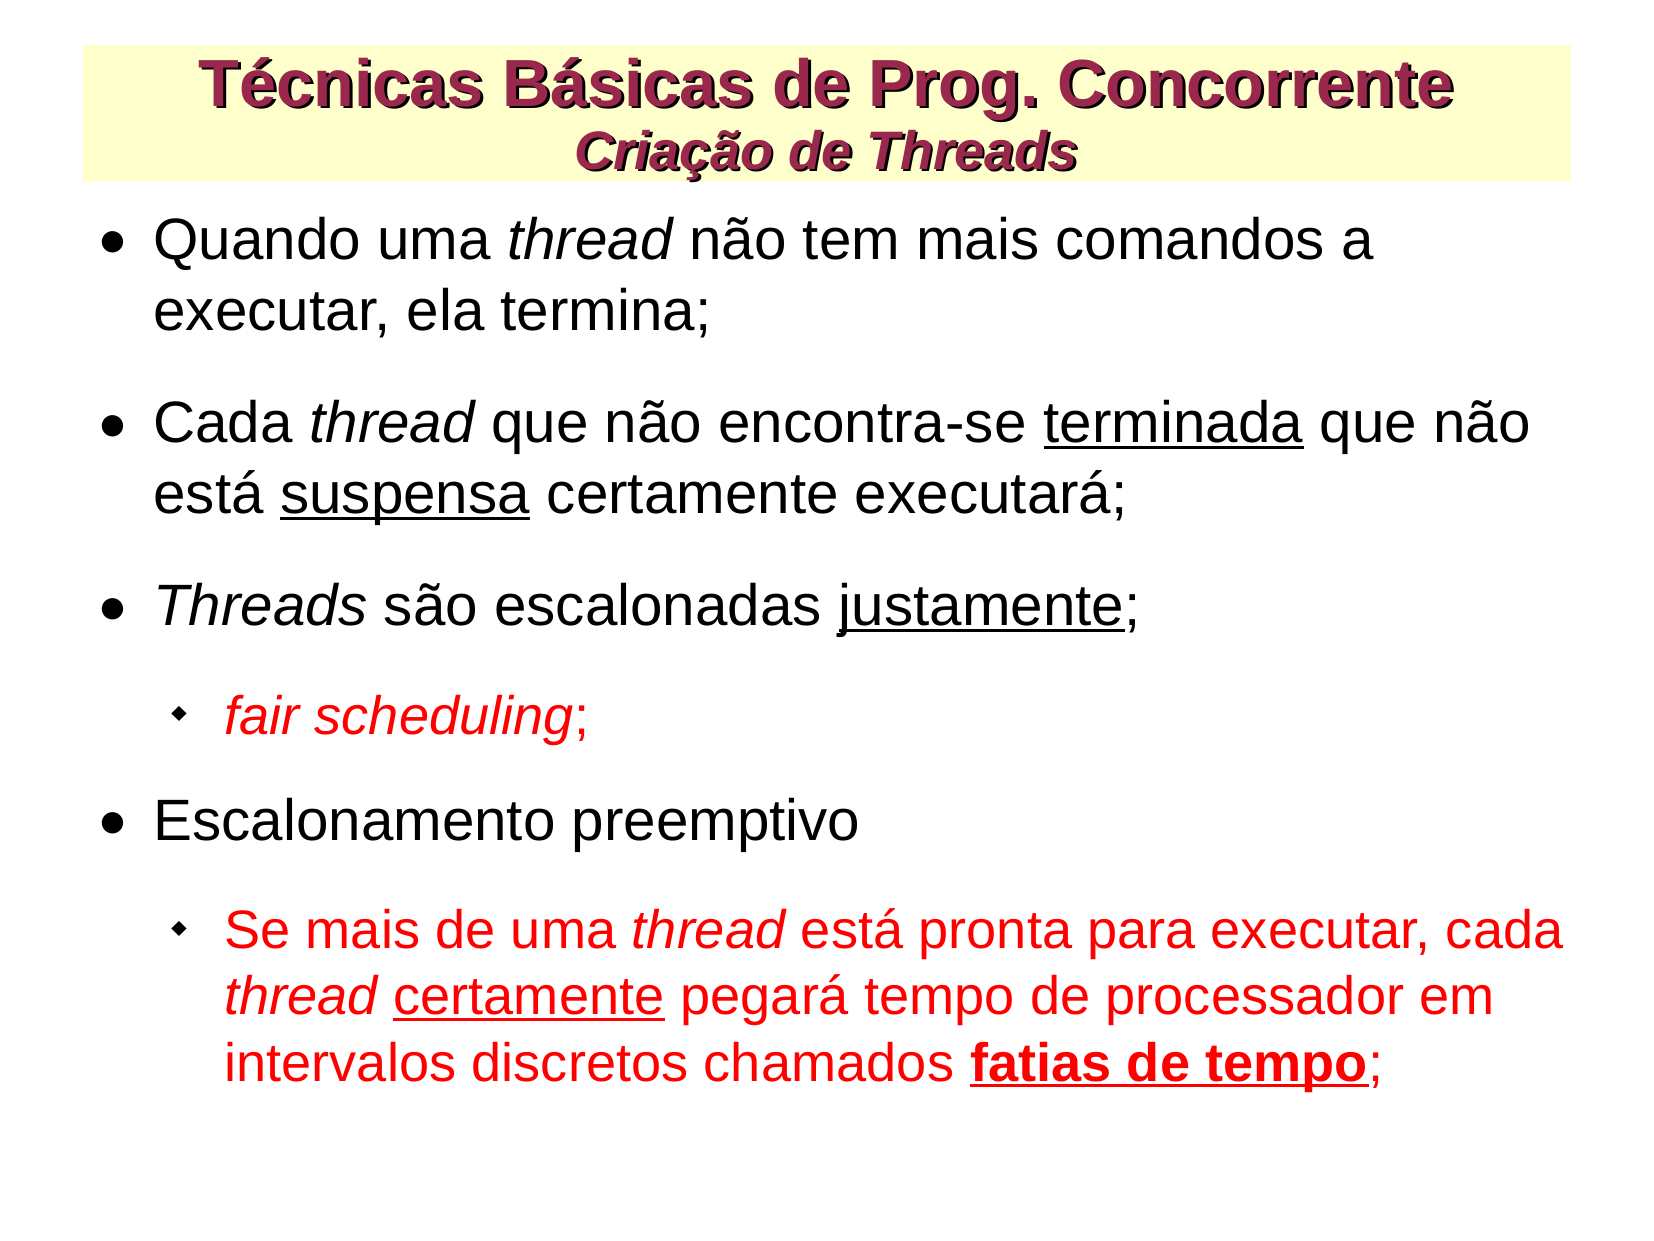

# Técnicas Básicas de Prog. Concorrente Criação de Threads
Quando uma thread não tem mais comandos a executar, ela termina;
Cada thread que não encontra-se terminada que não está suspensa certamente executará;
Threads são escalonadas justamente;
fair scheduling;
Escalonamento preemptivo
Se mais de uma thread está pronta para executar, cada thread certamente pegará tempo de processador em intervalos discretos chamados fatias de tempo;